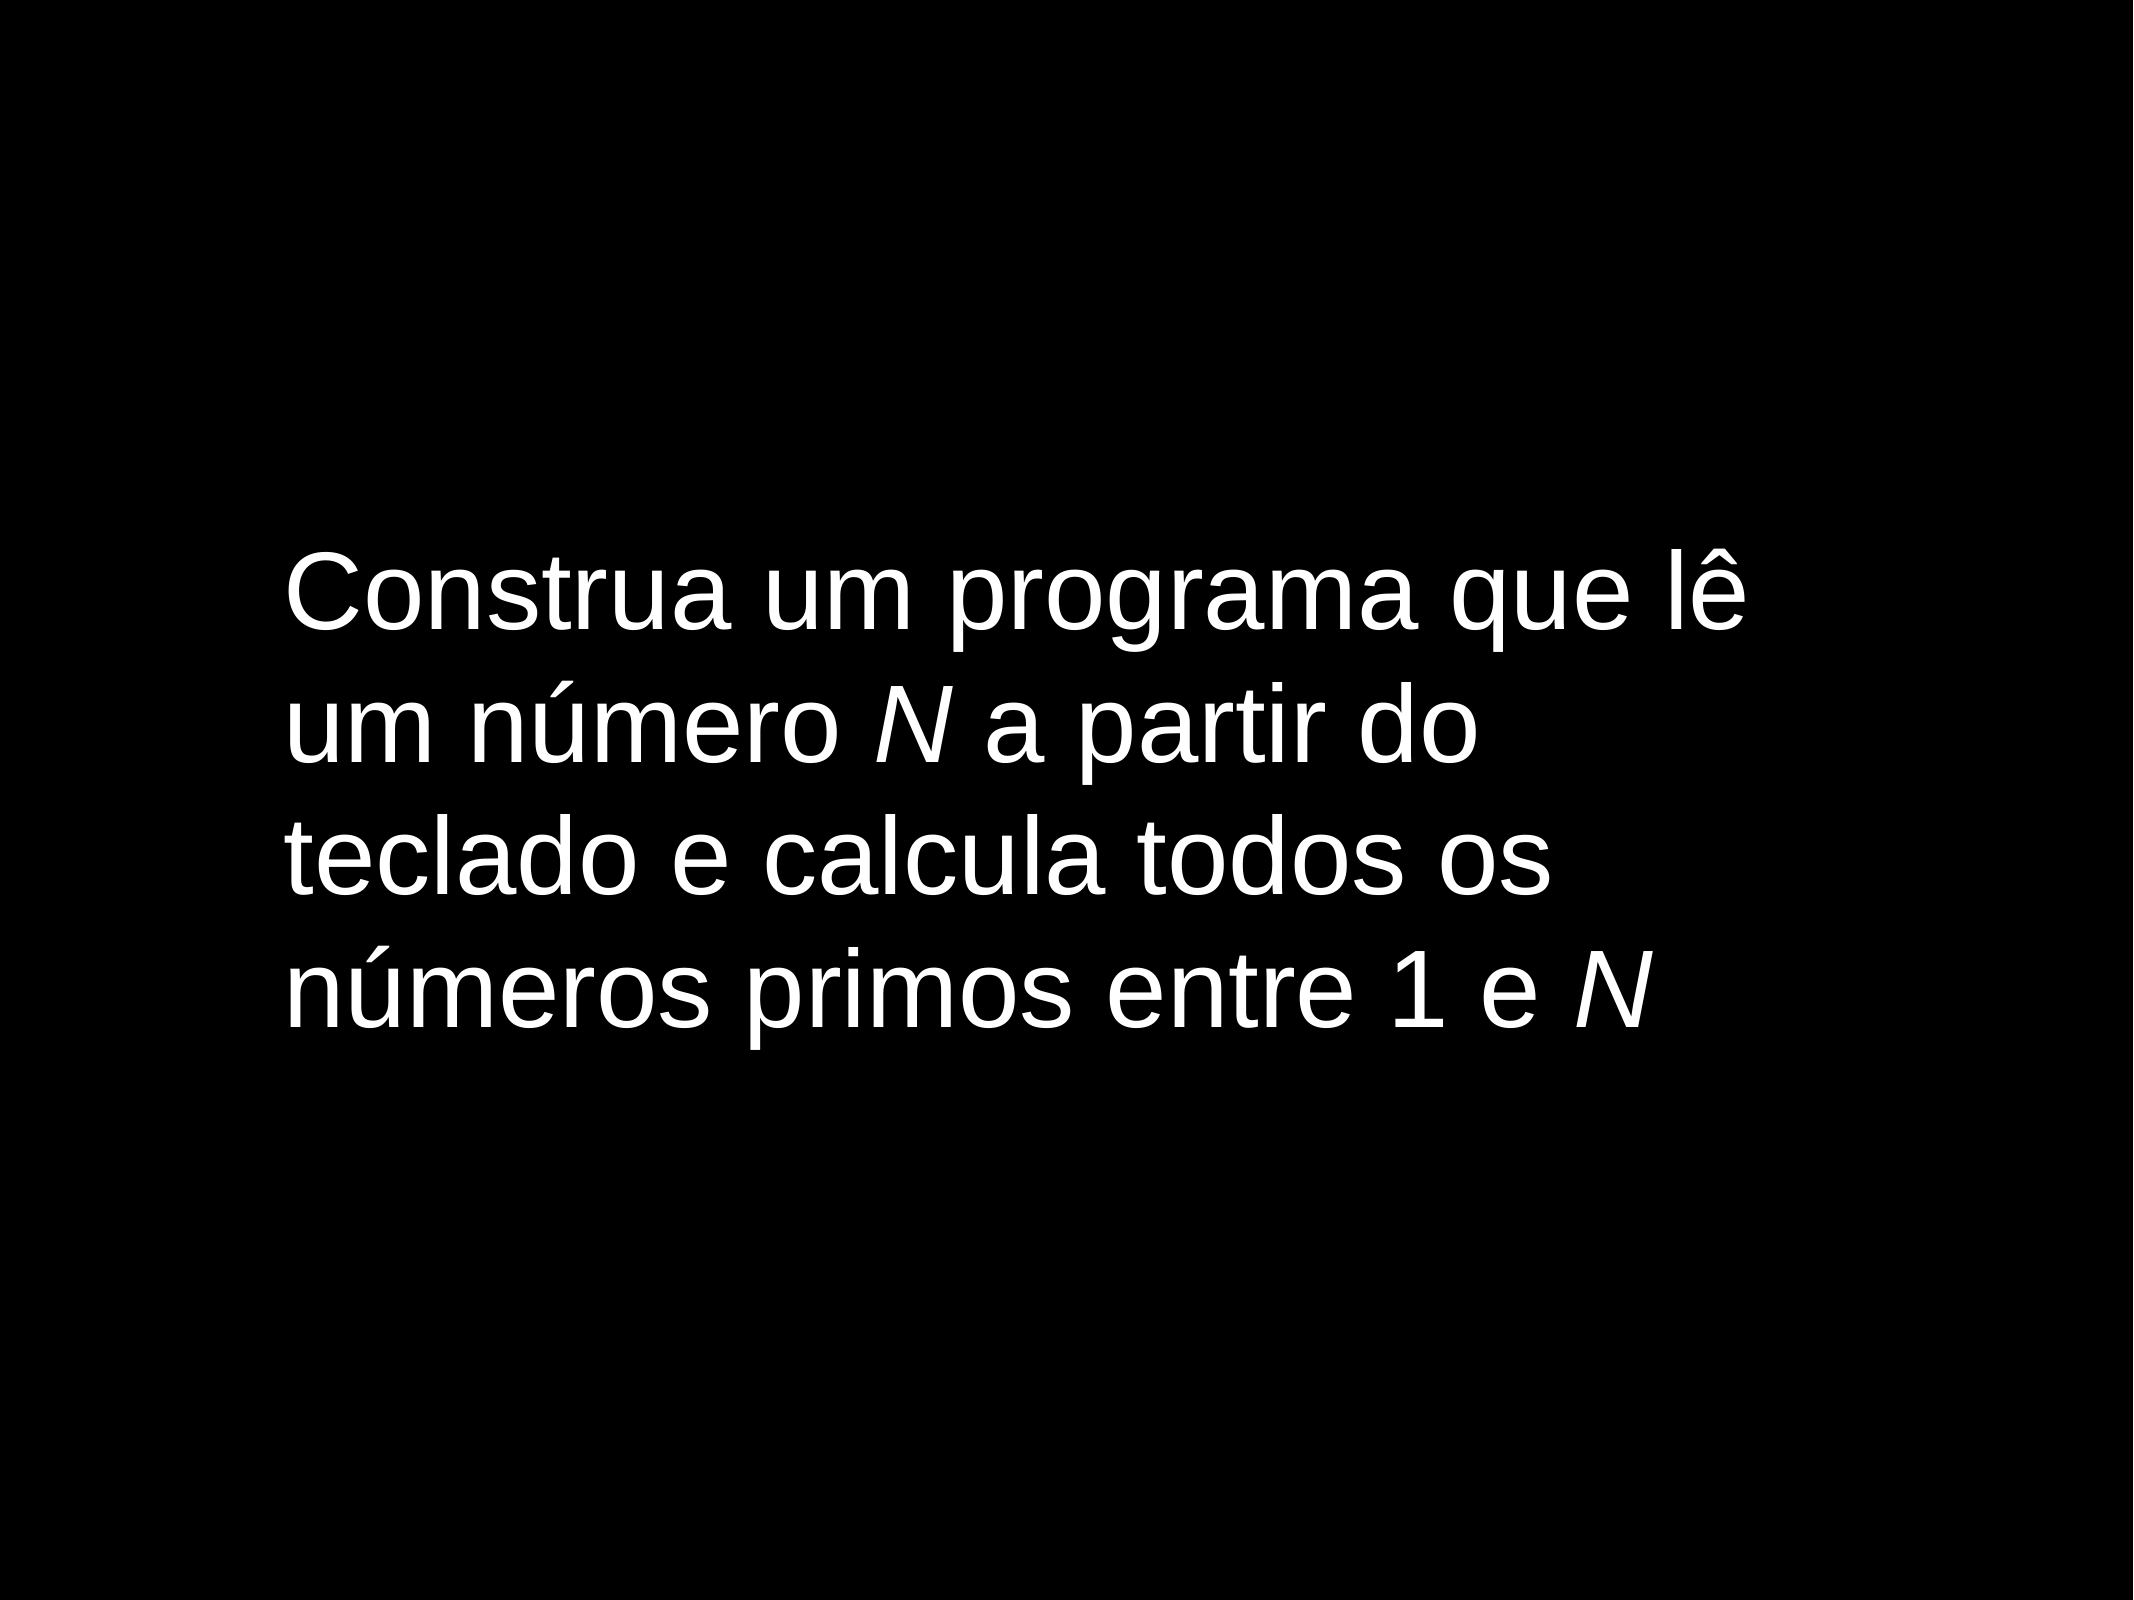

# Construa um programa que lê um número N a partir do teclado e calcula todos os números primos entre 1 e N